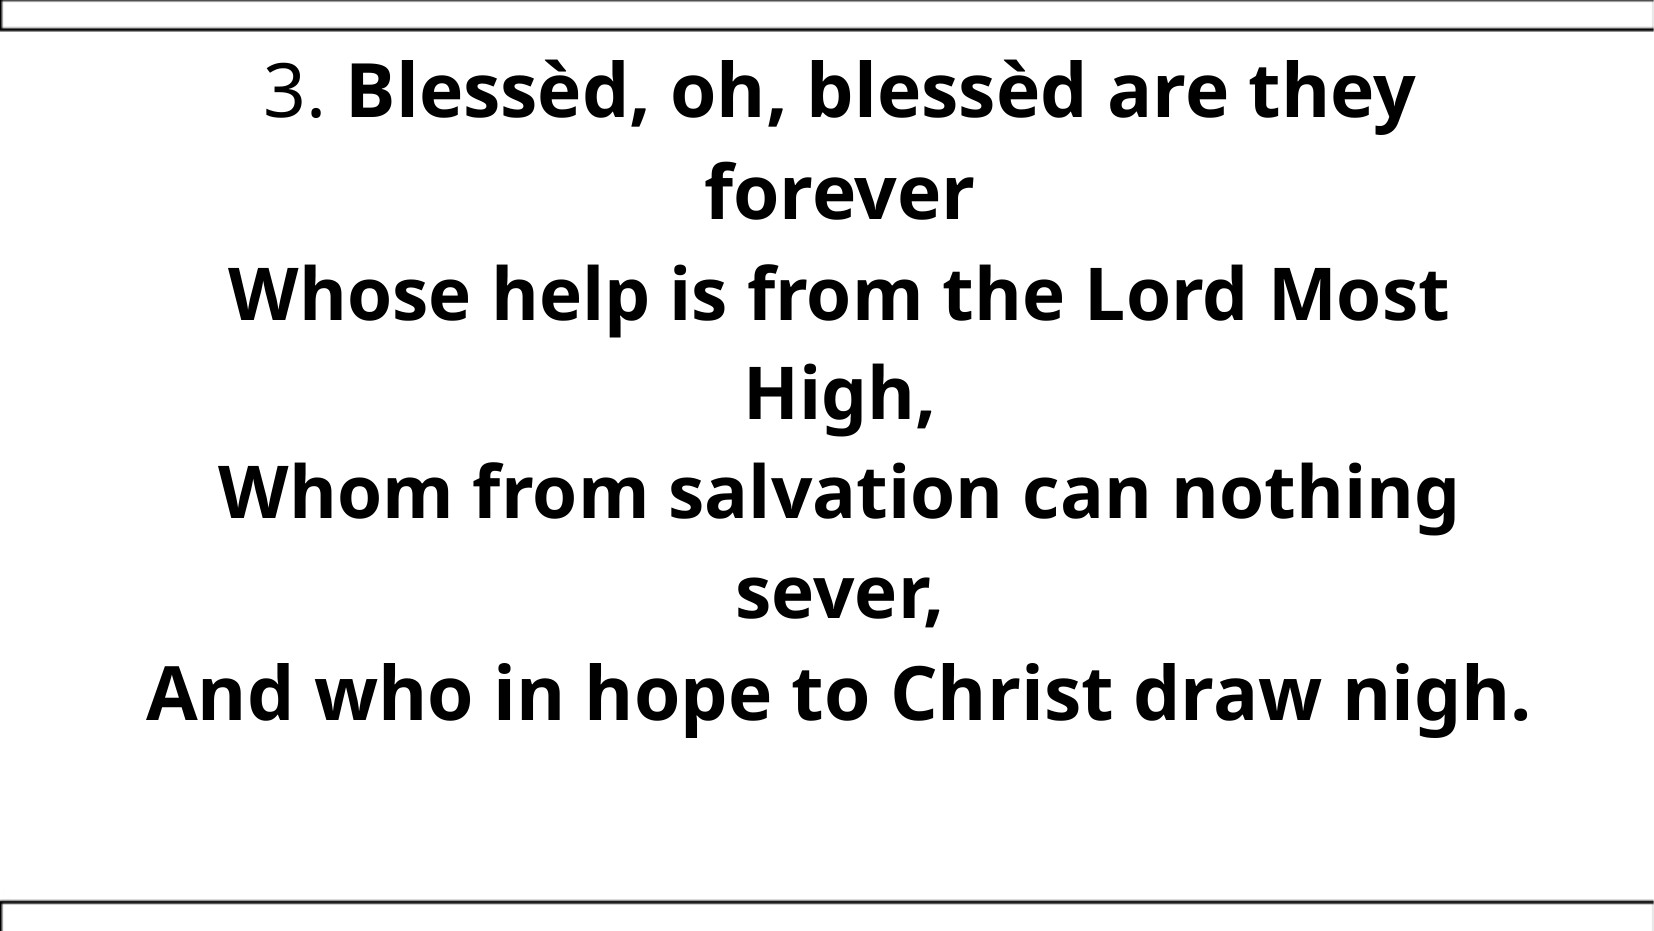

3. Blessèd, oh, blessèd are they forever
Whose help is from the Lord Most High,
Whom from salvation can nothing sever,
And who in hope to Christ draw nigh.